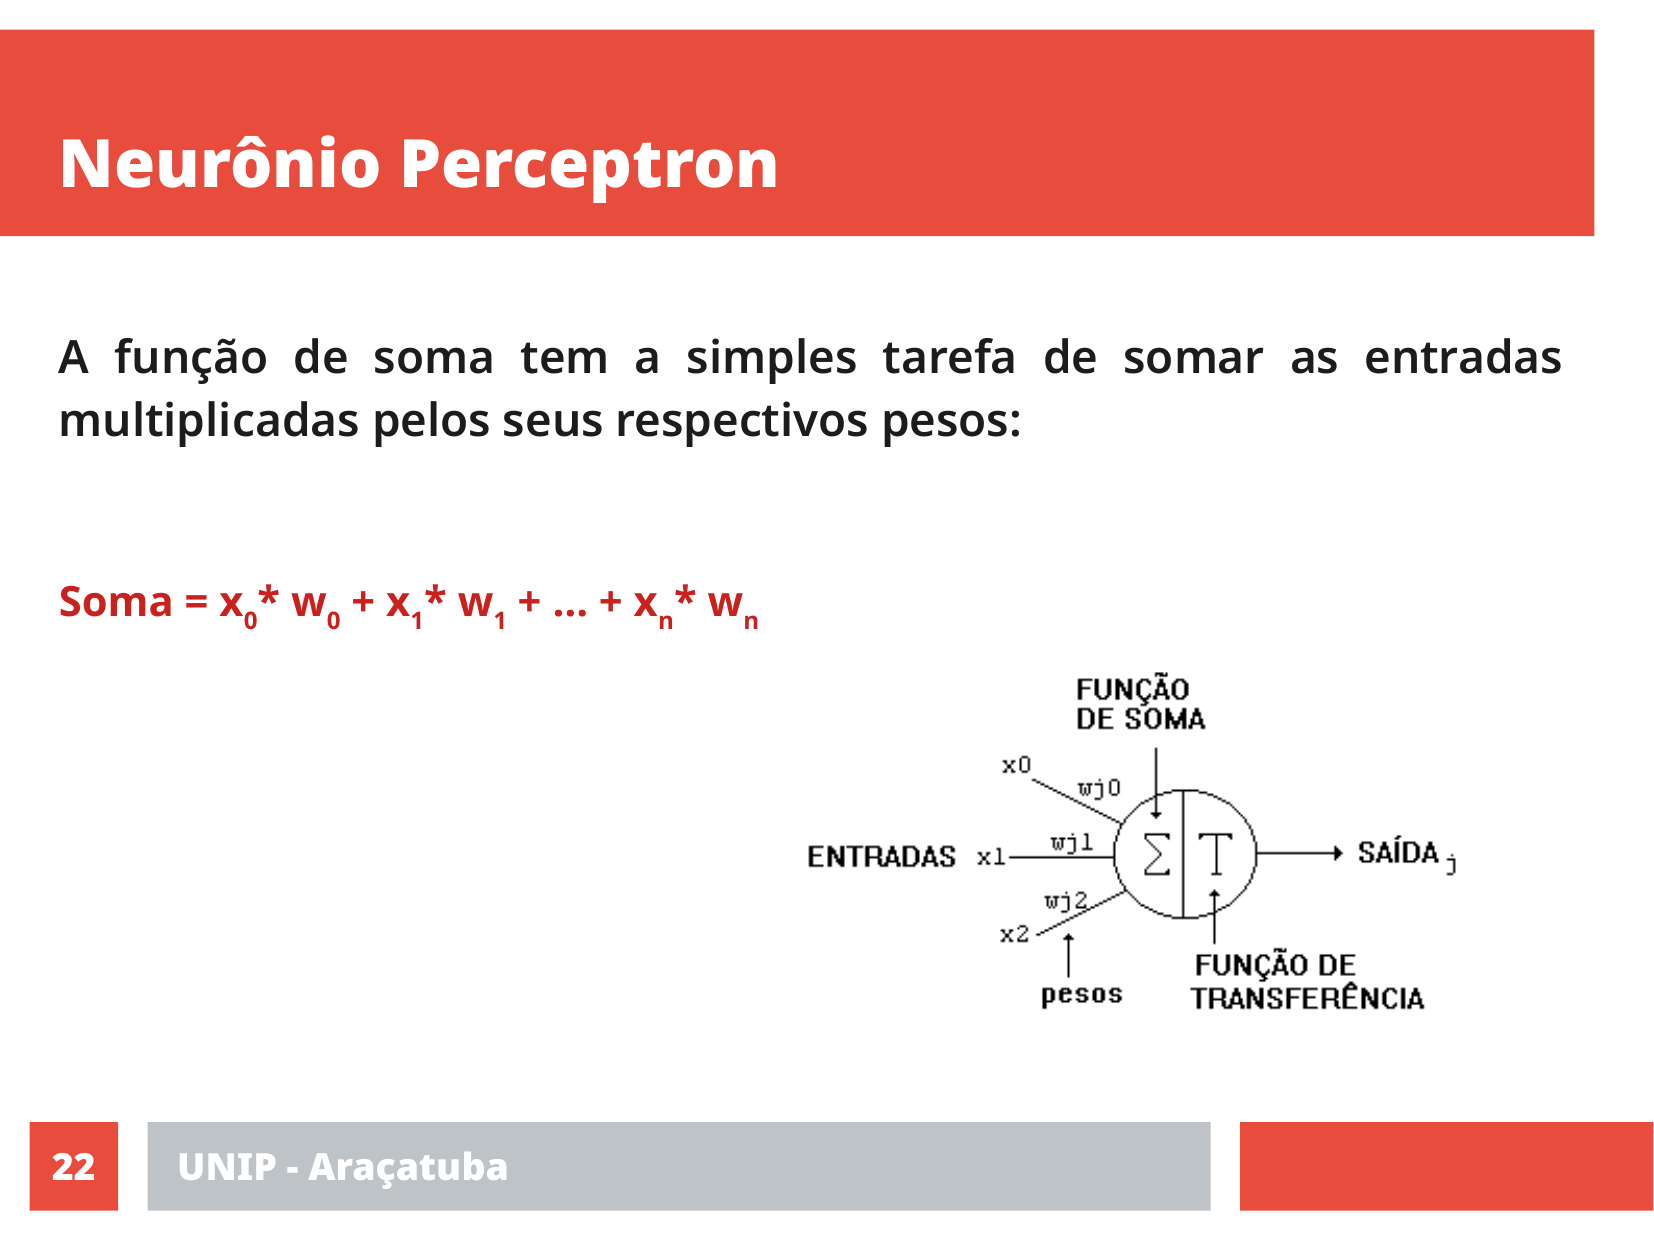

# Neurônio Perceptron
A função de soma tem a simples tarefa de somar as entradas multiplicadas pelos seus respectivos pesos:
Soma = x0* w0 + x1* w1 + … + xn* wn
22
UNIP - Araçatuba